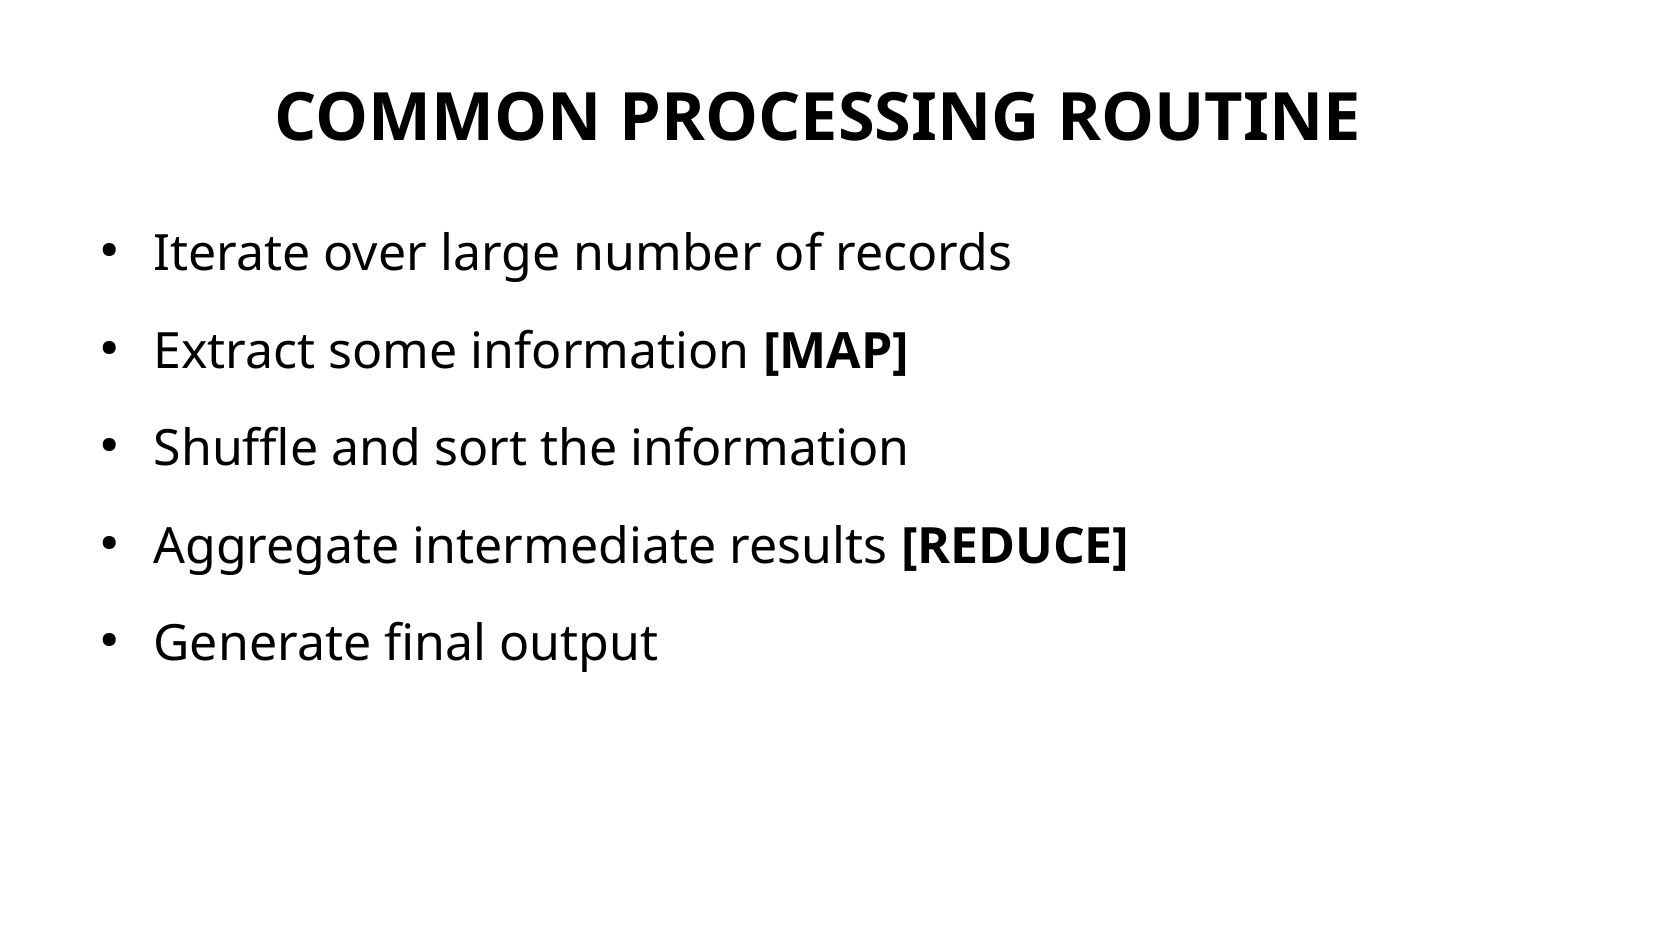

# COMMON PROCESSING ROUTINE
Iterate over large number of records
Extract some information [MAP]
Shuffle and sort the information
Aggregate intermediate results [REDUCE]
Generate final output